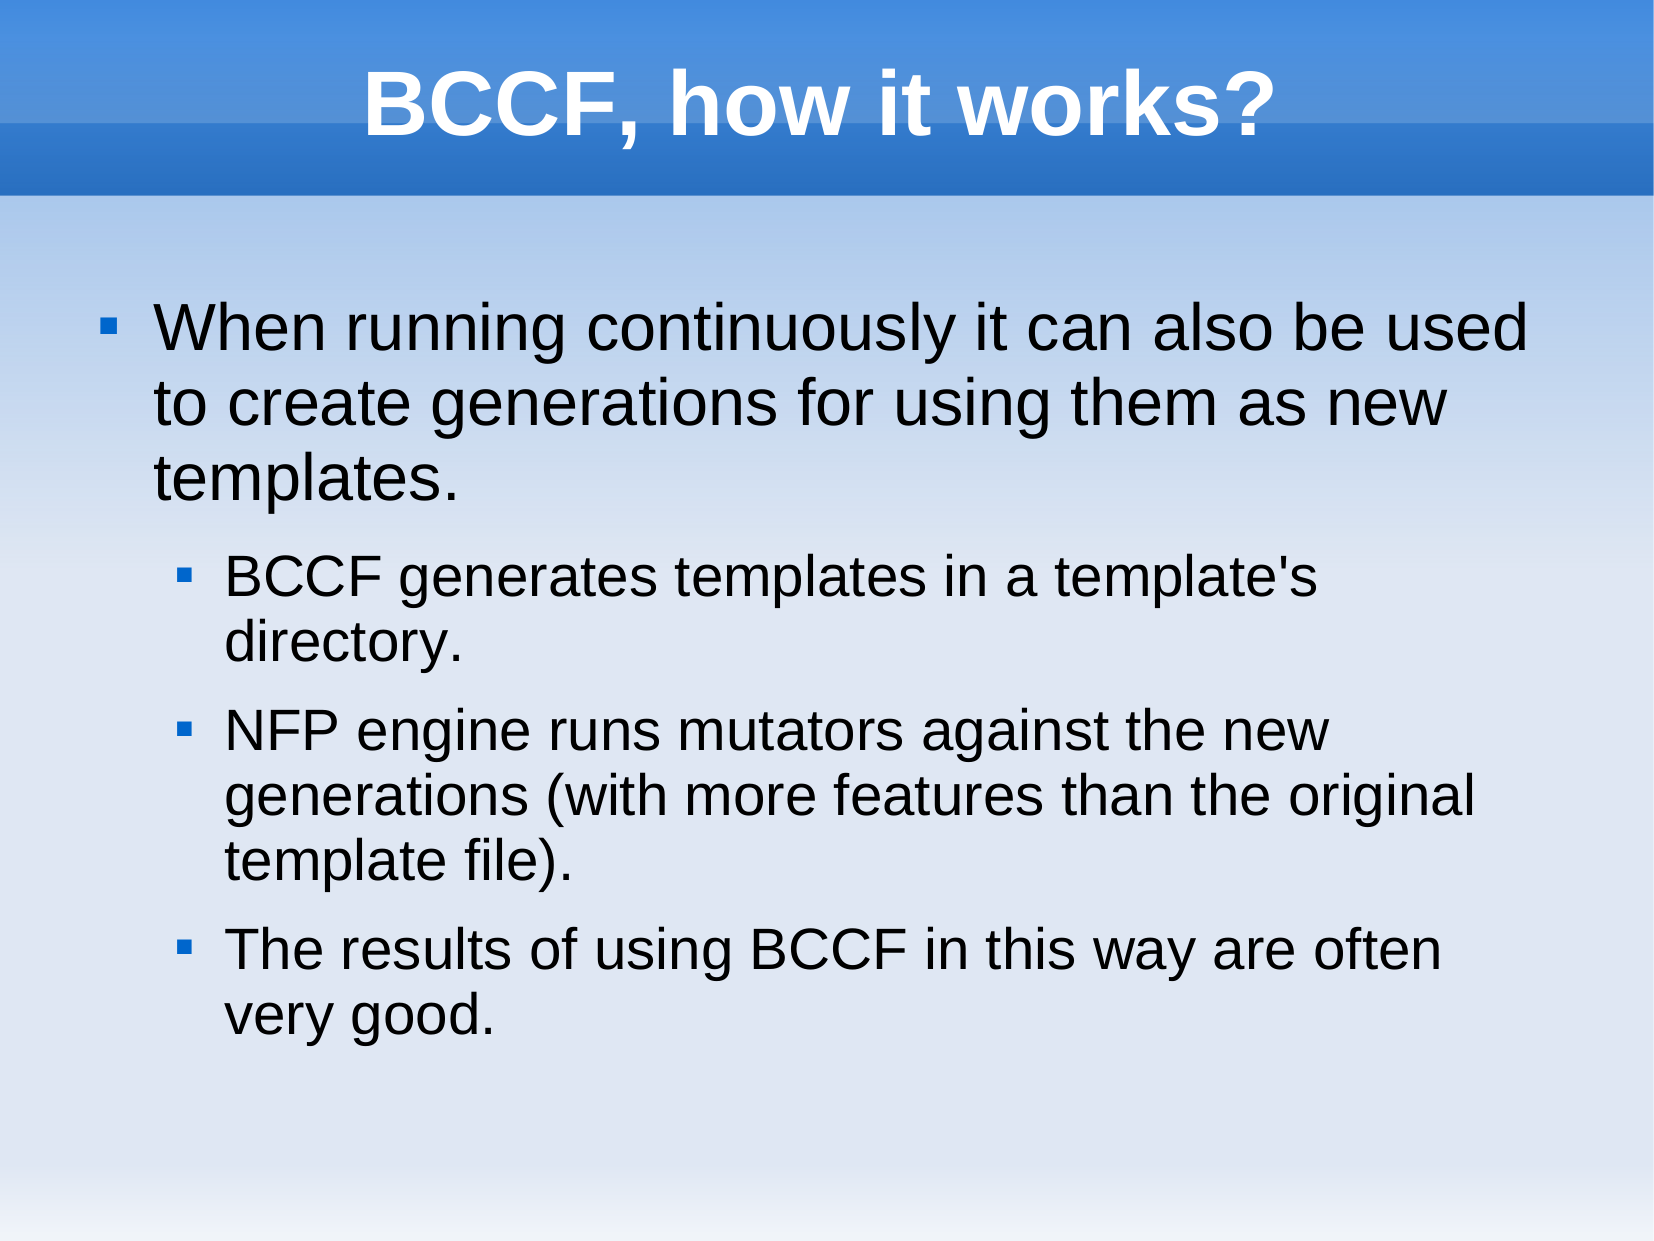

# BCCF, how it works?
When running continuously it can also be used to create generations for using them as new templates.
BCCF generates templates in a template's directory.
NFP engine runs mutators against the new generations (with more features than the original template file).
The results of using BCCF in this way are often very good.